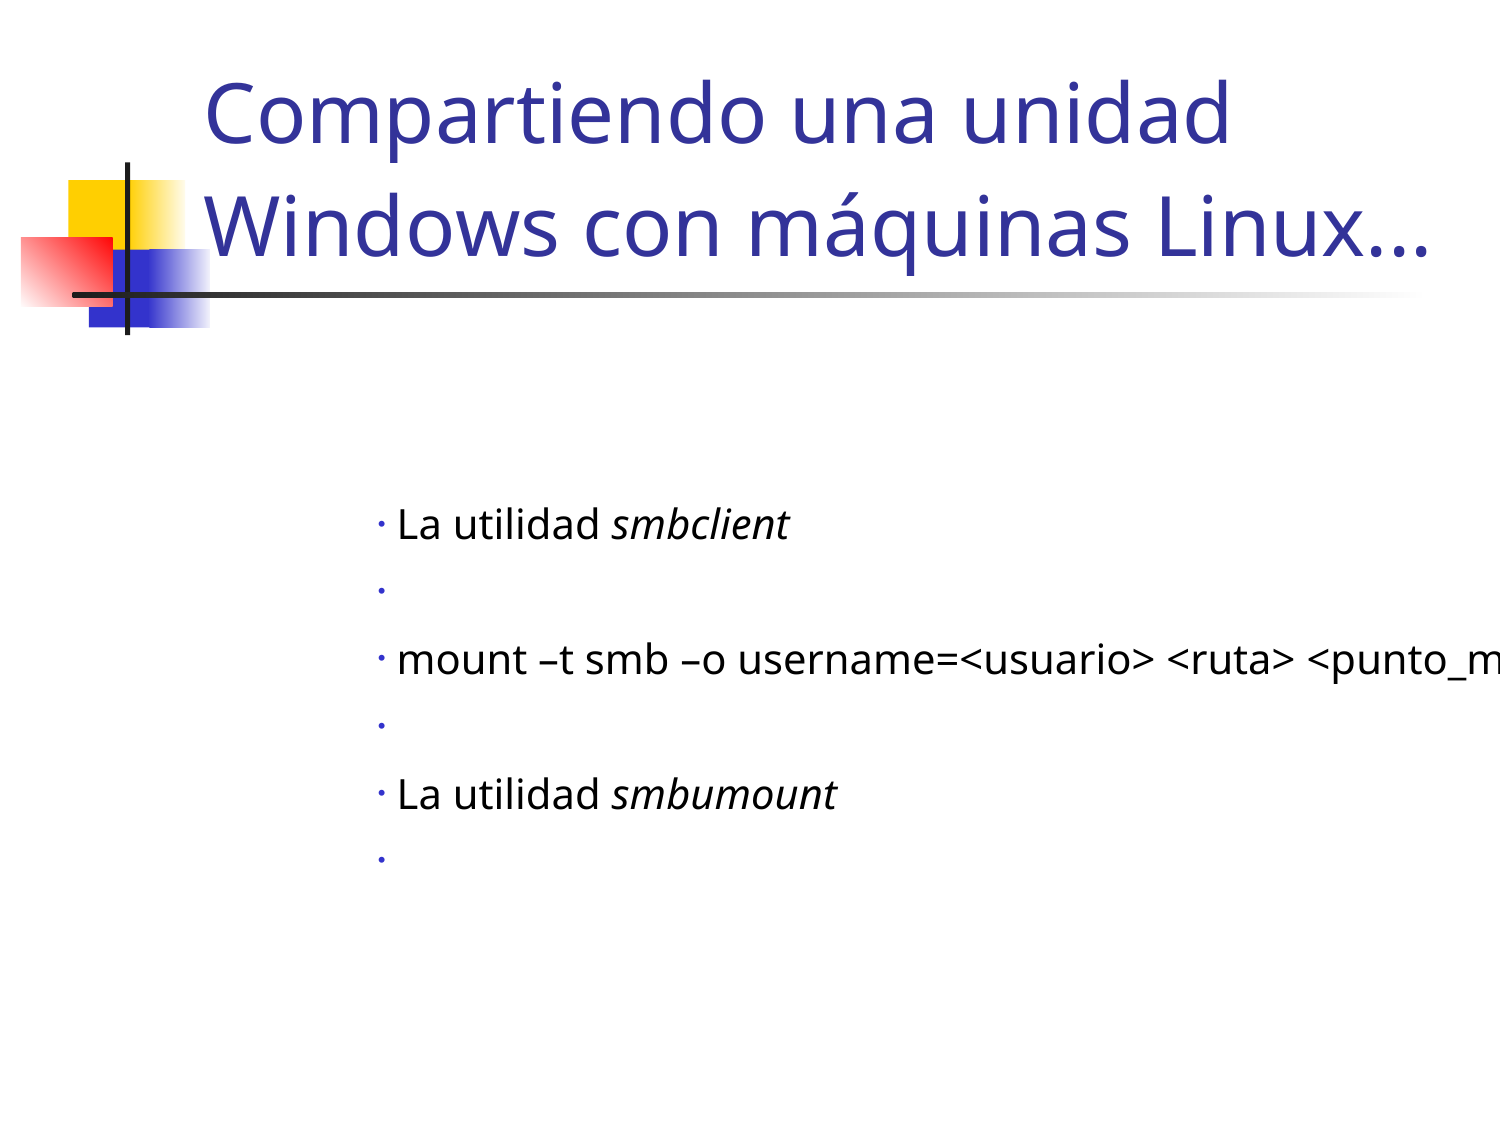

# Compartiendo una unidad Windows con máquinas Linux...
 La utilidad smbclient
 mount –t smb –o username=<usuario> <ruta> <punto_montaje>
 La utilidad smbumount